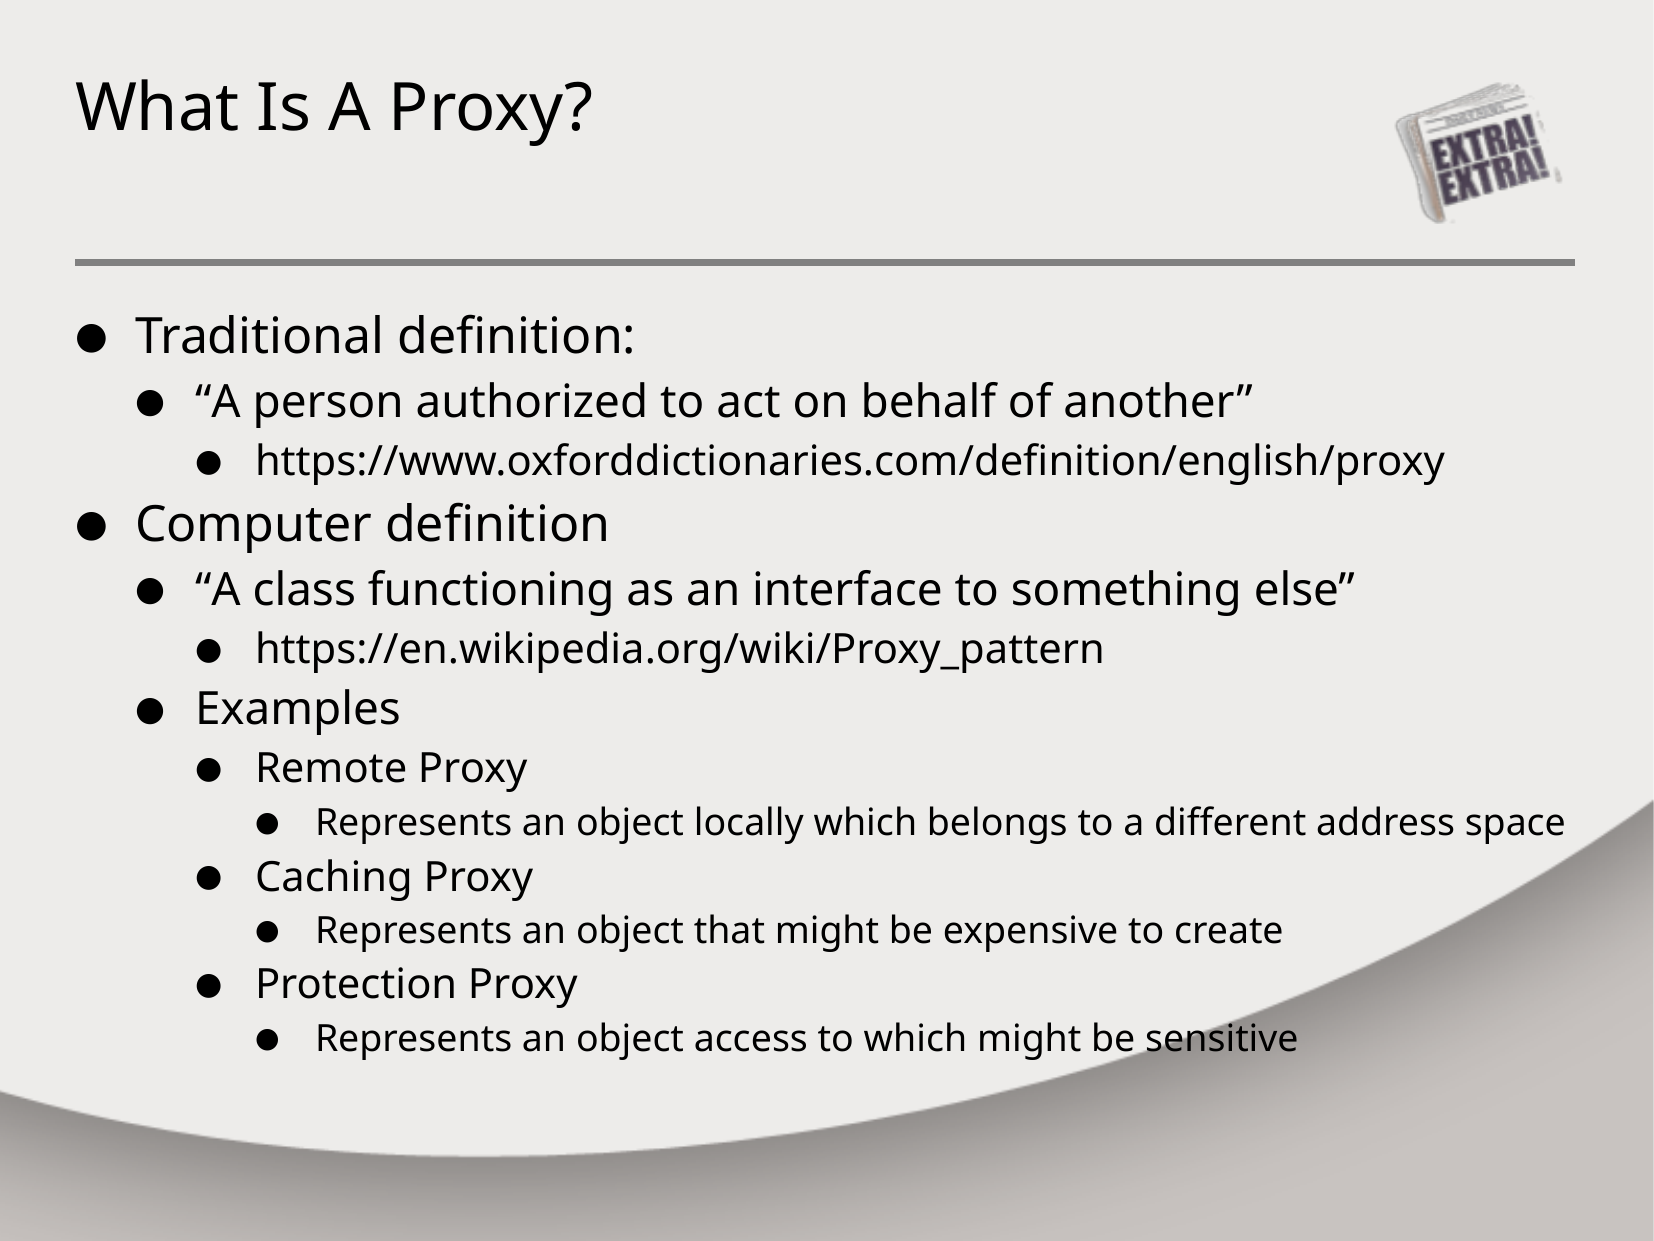

# What Is A Proxy?
Traditional definition:
“A person authorized to act on behalf of another”
https://www.oxforddictionaries.com/definition/english/proxy
Computer definition
“A class functioning as an interface to something else”
https://en.wikipedia.org/wiki/Proxy_pattern
Examples
Remote Proxy
Represents an object locally which belongs to a different address space
Caching Proxy
Represents an object that might be expensive to create
Protection Proxy
Represents an object access to which might be sensitive